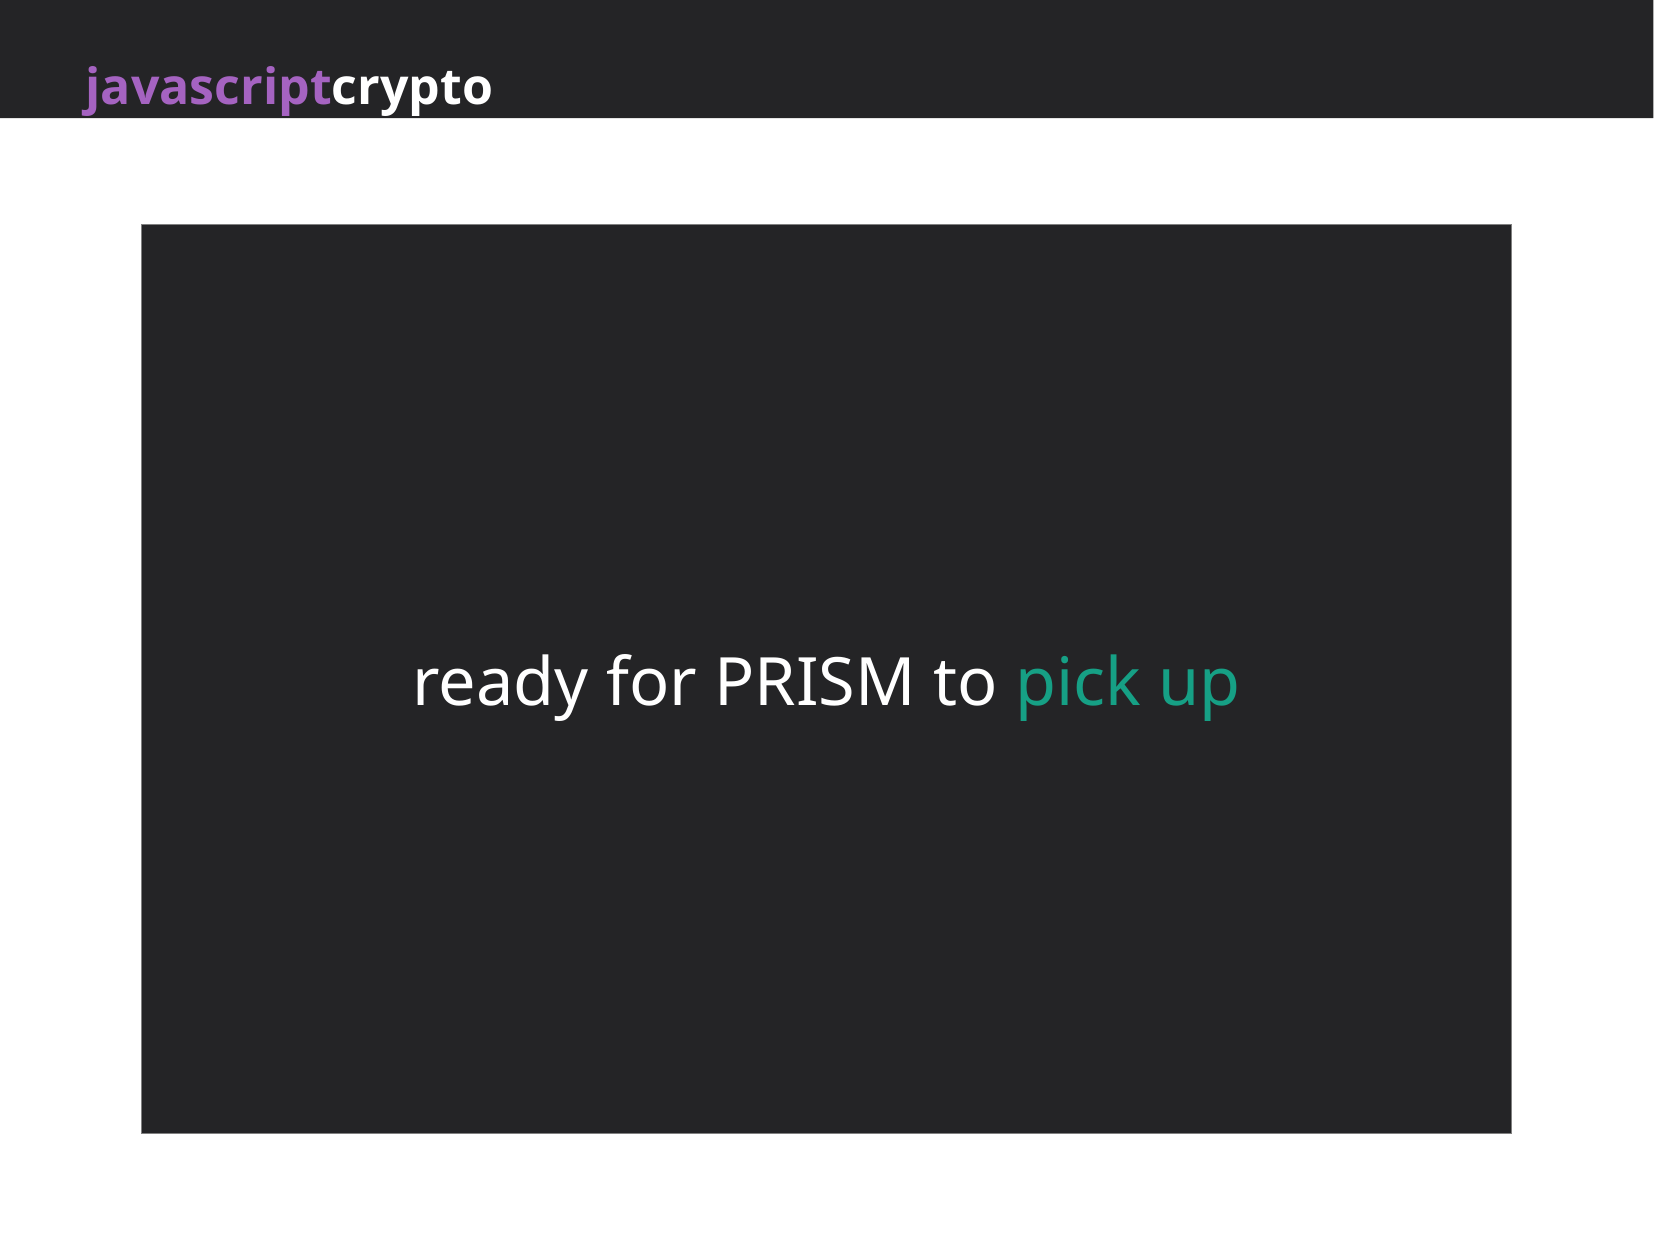

javascriptcrypto
ready for PRISM to pick up
they store it in plain text
even if companies provide perfect crypto